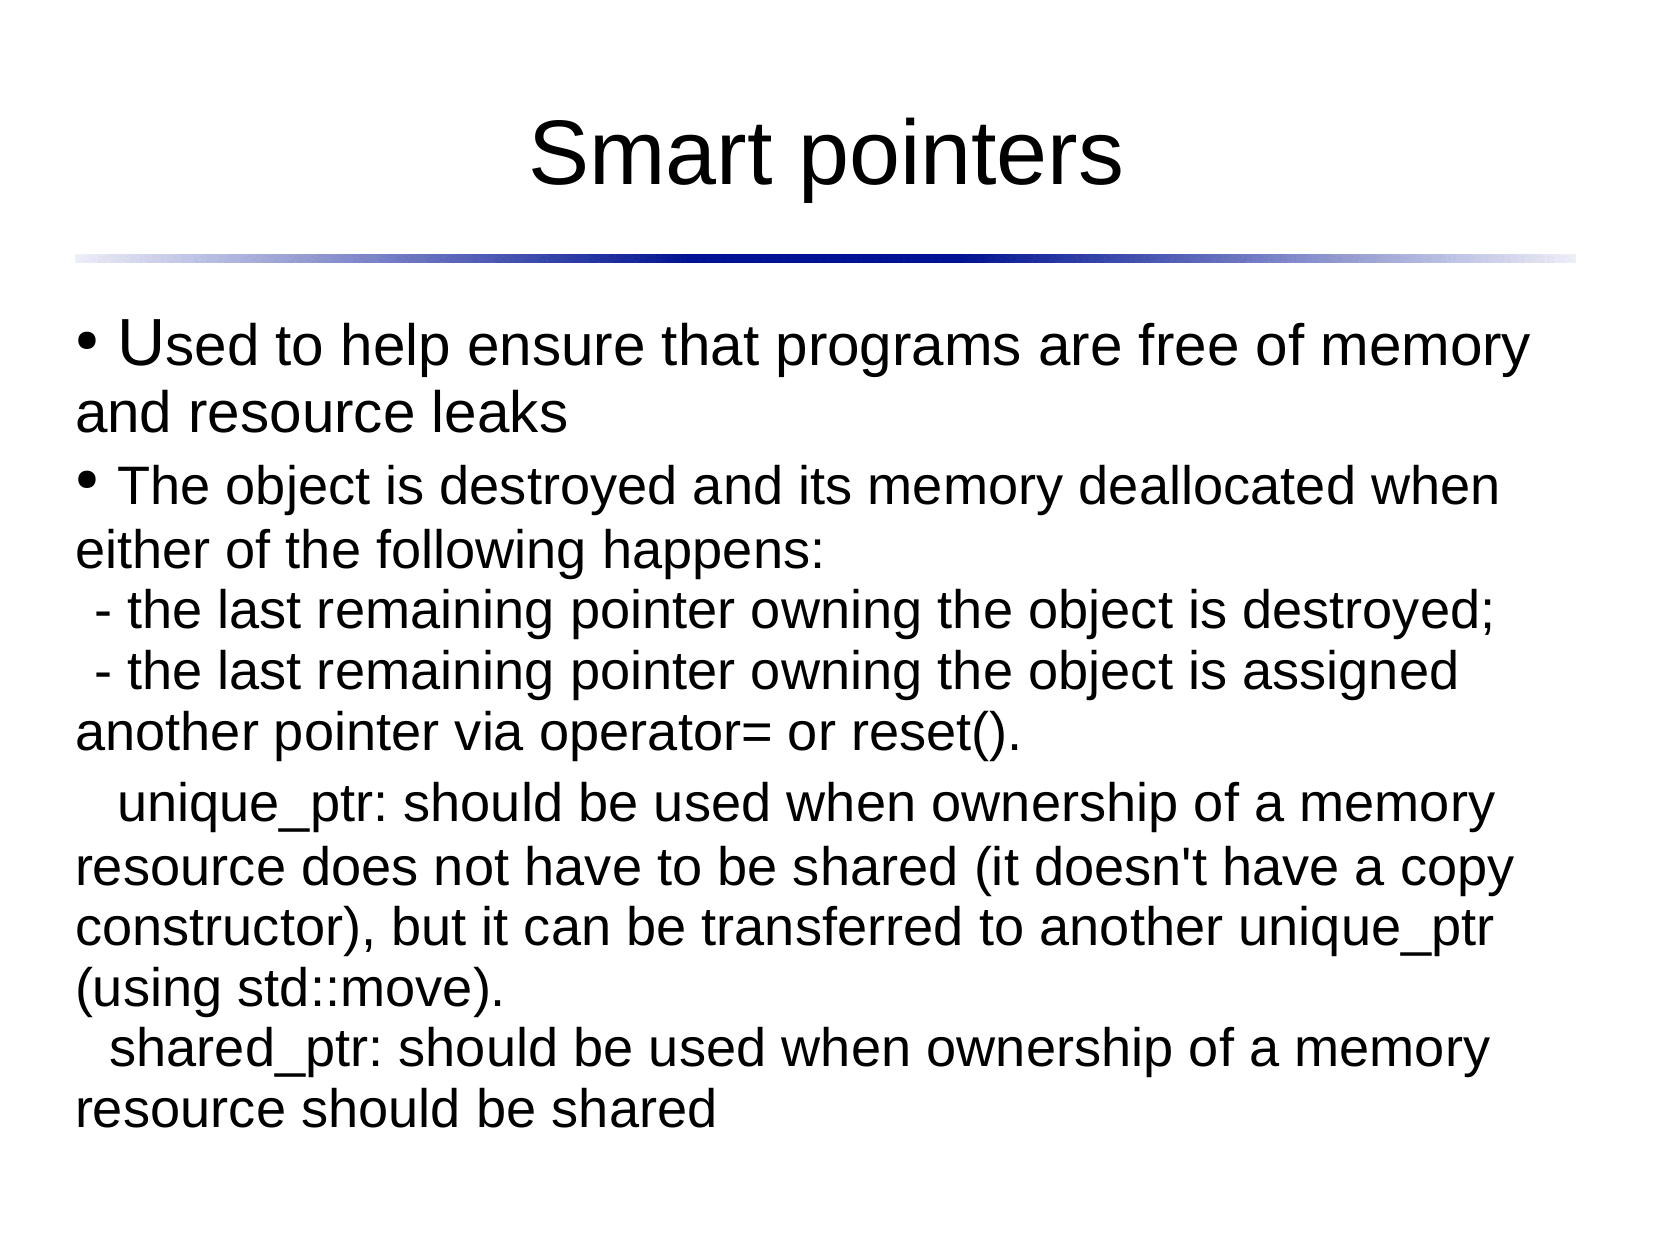

# Smart pointers
 Used to help ensure that programs are free of memory and resource leaks
 The object is destroyed and its memory deallocated when either of the following happens:
- the last remaining pointer owning the object is destroyed;
- the last remaining pointer owning the object is assigned another pointer via operator= or reset().
 unique_ptr: should be used when ownership of a memory resource does not have to be shared (it doesn't have a copy constructor), but it can be transferred to another unique_ptr (using std::move).
 shared_ptr: should be used when ownership of a memory resource should be shared